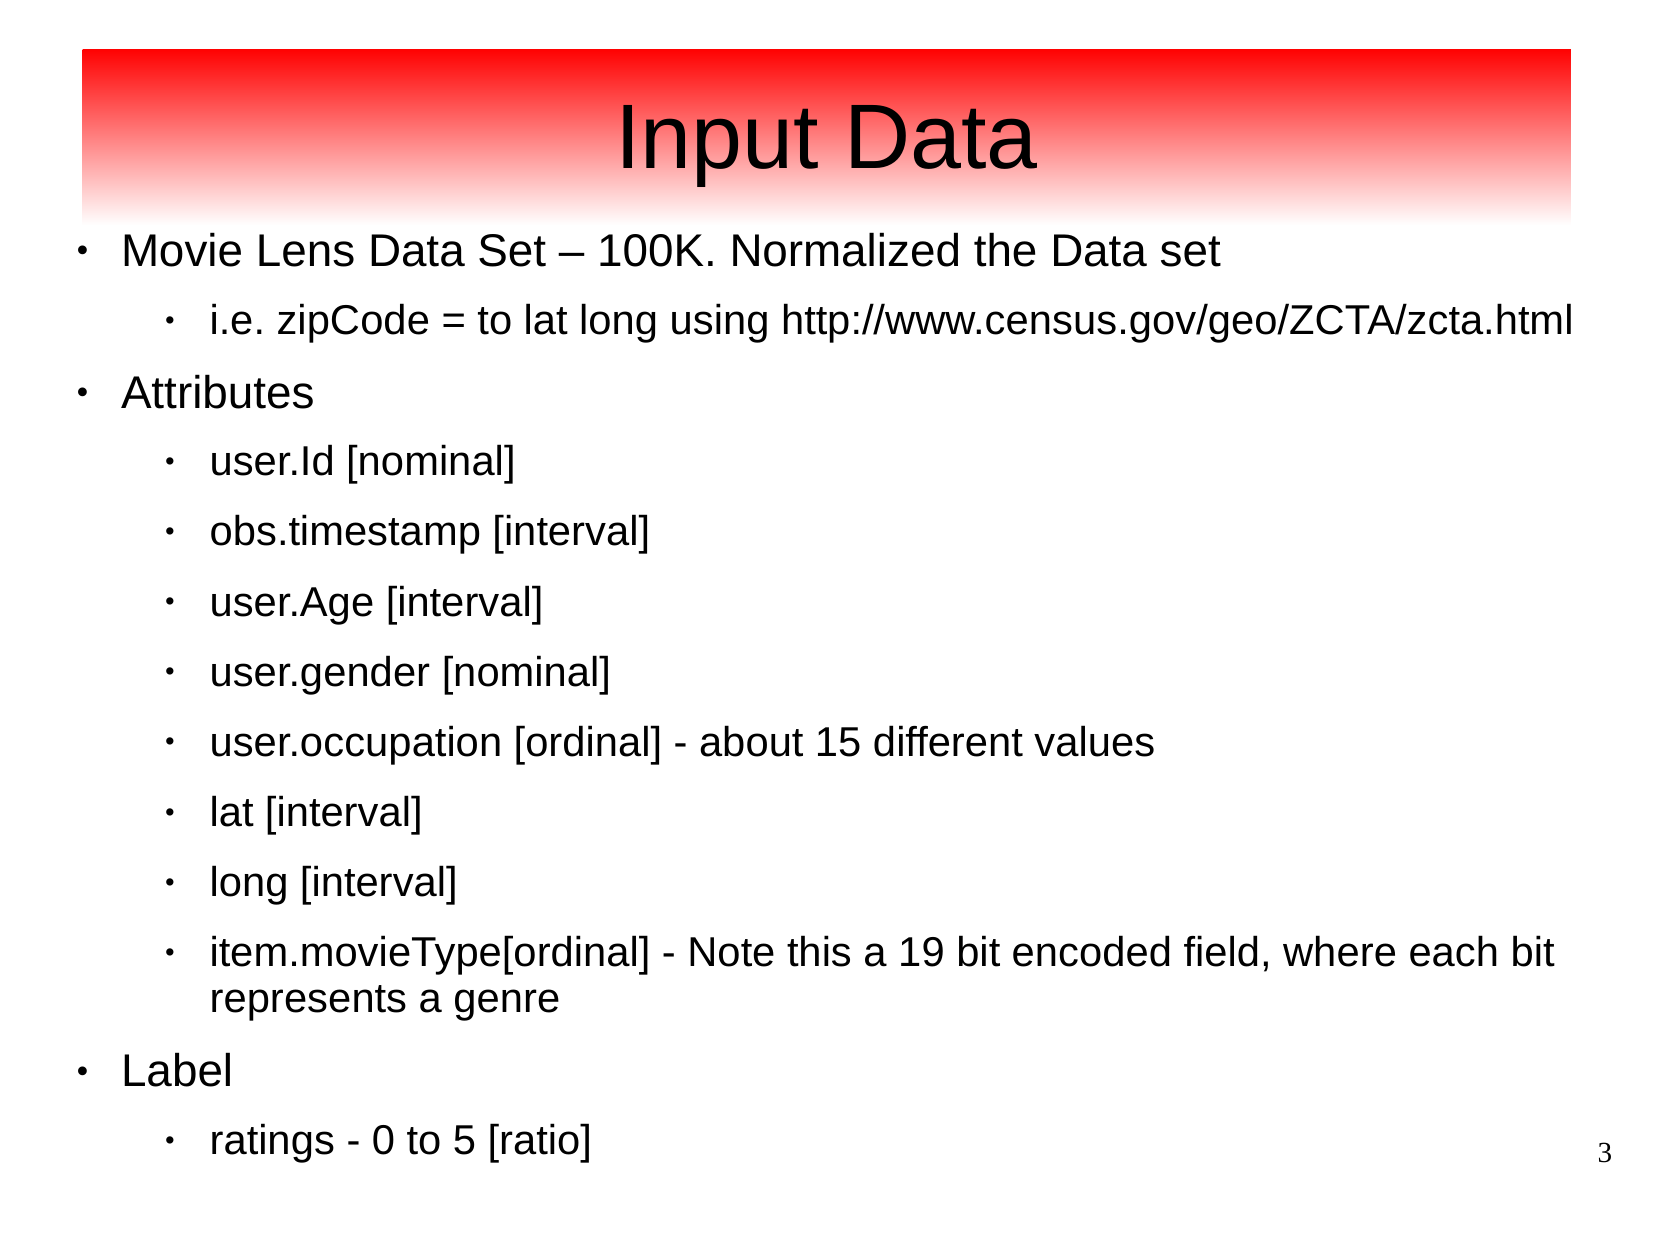

# Input Data
Movie Lens Data Set – 100K. Normalized the Data set
i.e. zipCode = to lat long using http://www.census.gov/geo/ZCTA/zcta.html
Attributes
user.Id [nominal]
obs.timestamp [interval]
user.Age [interval]
user.gender [nominal]
user.occupation [ordinal] - about 15 different values
lat [interval]
long [interval]
item.movieType[ordinal] - Note this a 19 bit encoded field, where each bit represents a genre
Label
ratings - 0 to 5 [ratio]
3